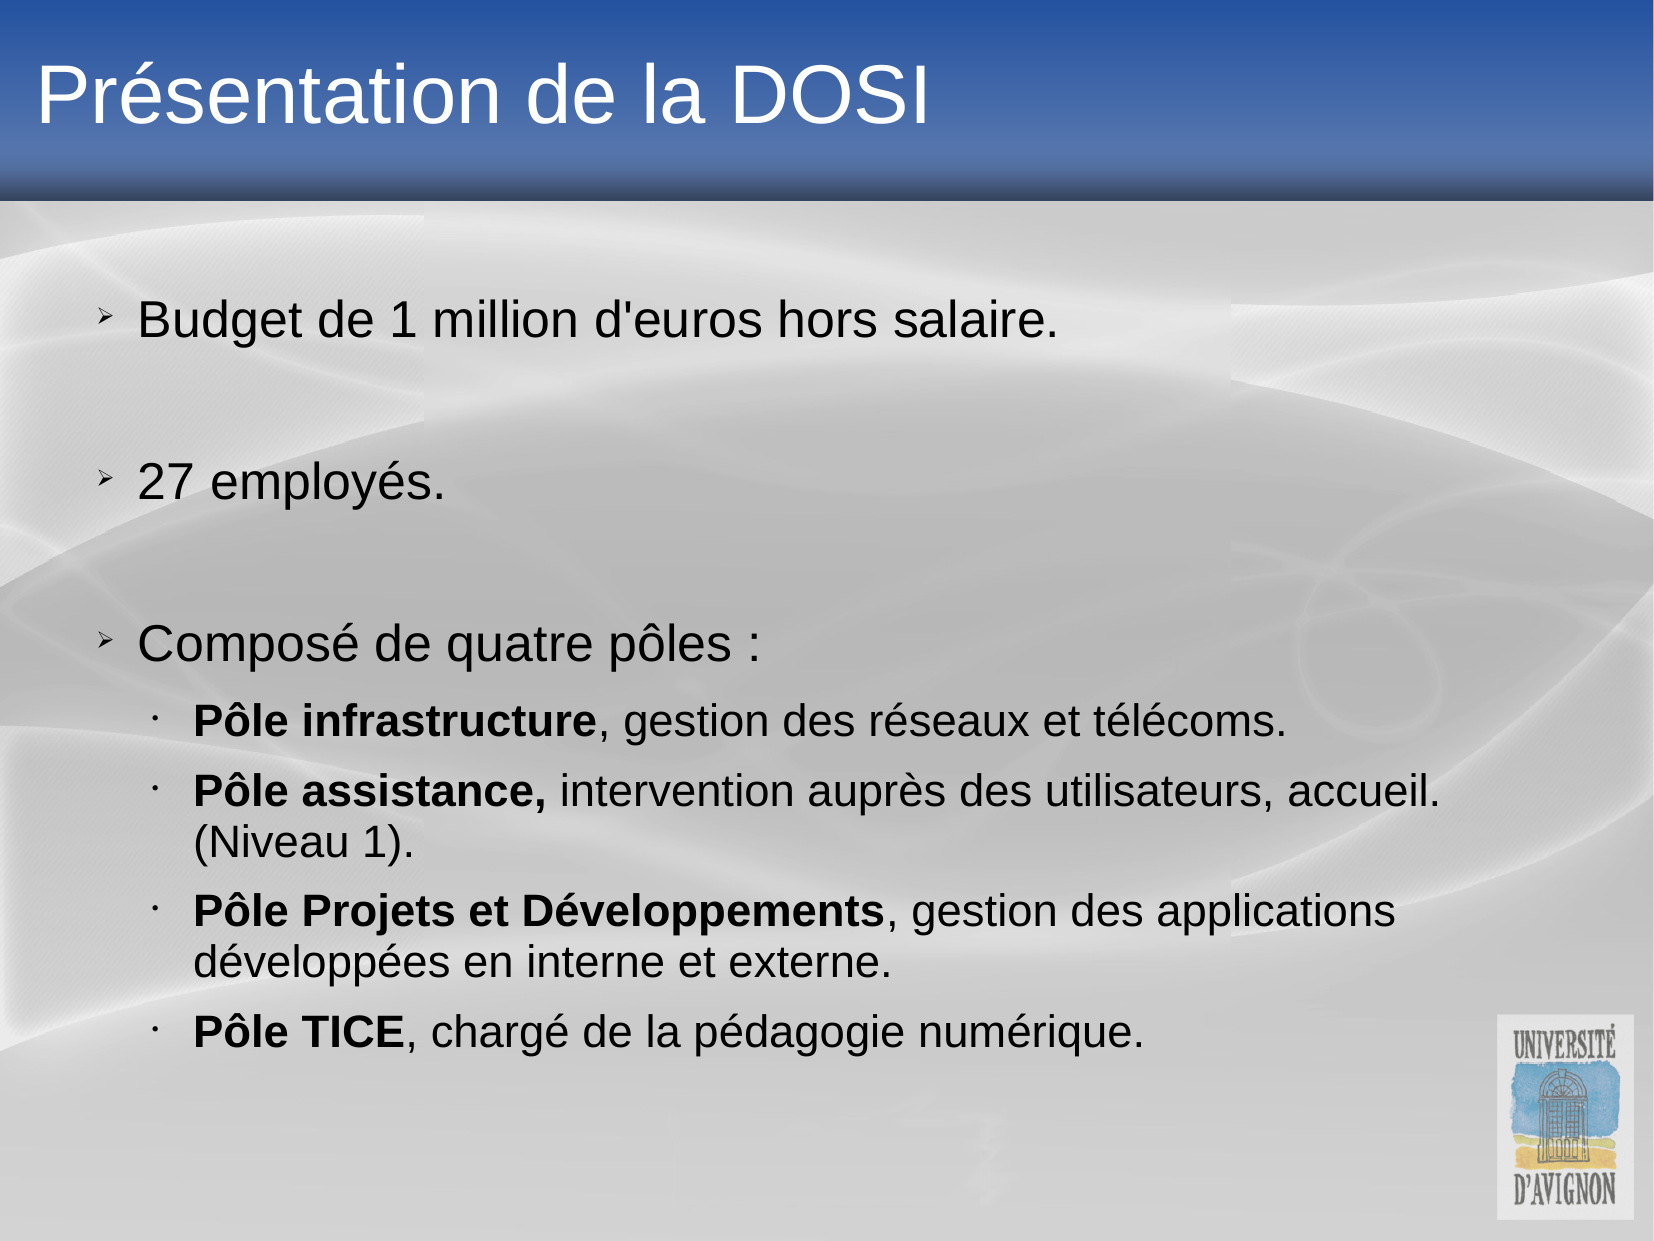

# Présentation de la DOSI
Budget de 1 million d'euros hors salaire.
27 employés.
Composé de quatre pôles :
Pôle infrastructure, gestion des réseaux et télécoms.
Pôle assistance, intervention auprès des utilisateurs, accueil.
(Niveau 1).
Pôle Projets et Développements, gestion des applications développées en interne et externe.
Pôle TICE, chargé de la pédagogie numérique.